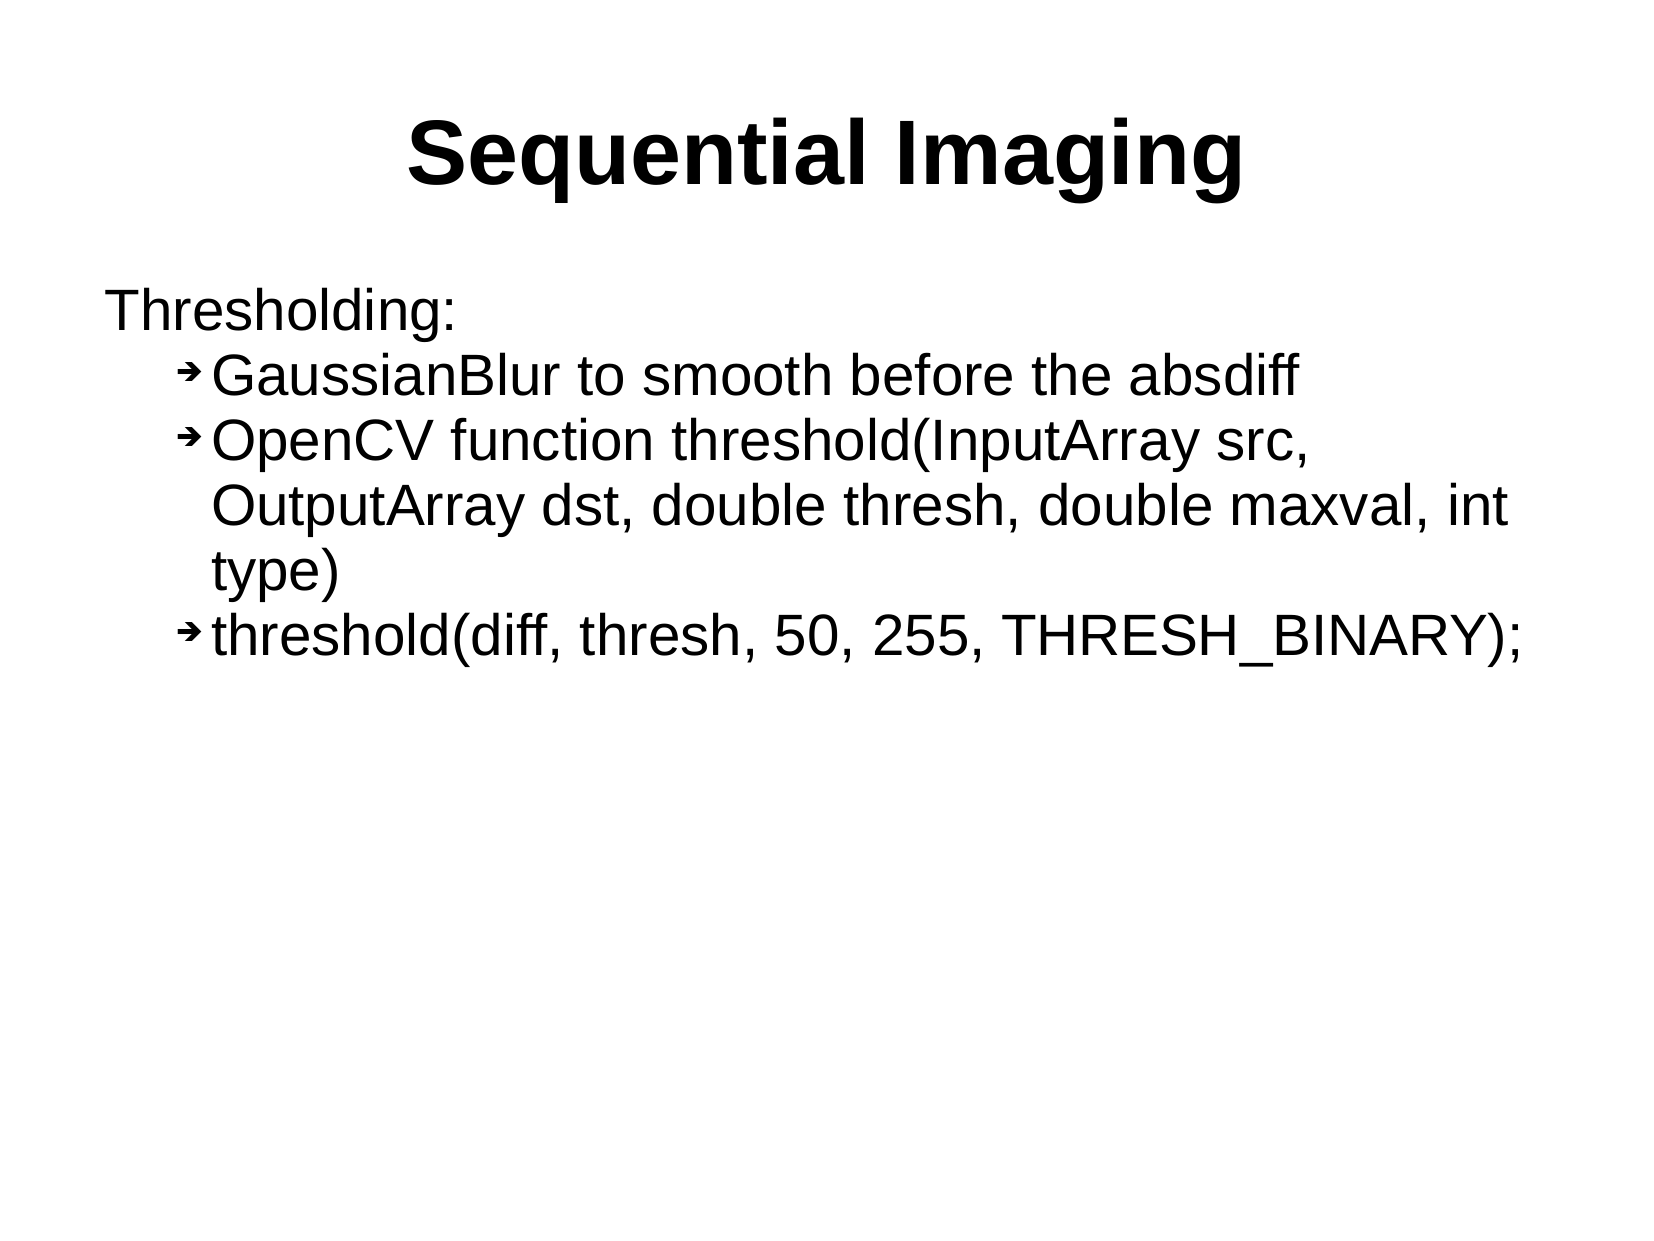

# Sequential Imaging
Thresholding:
GaussianBlur to smooth before the absdiff
OpenCV function threshold(InputArray src, OutputArray dst, double thresh, double maxval, int type)
threshold(diff, thresh, 50, 255, THRESH_BINARY);